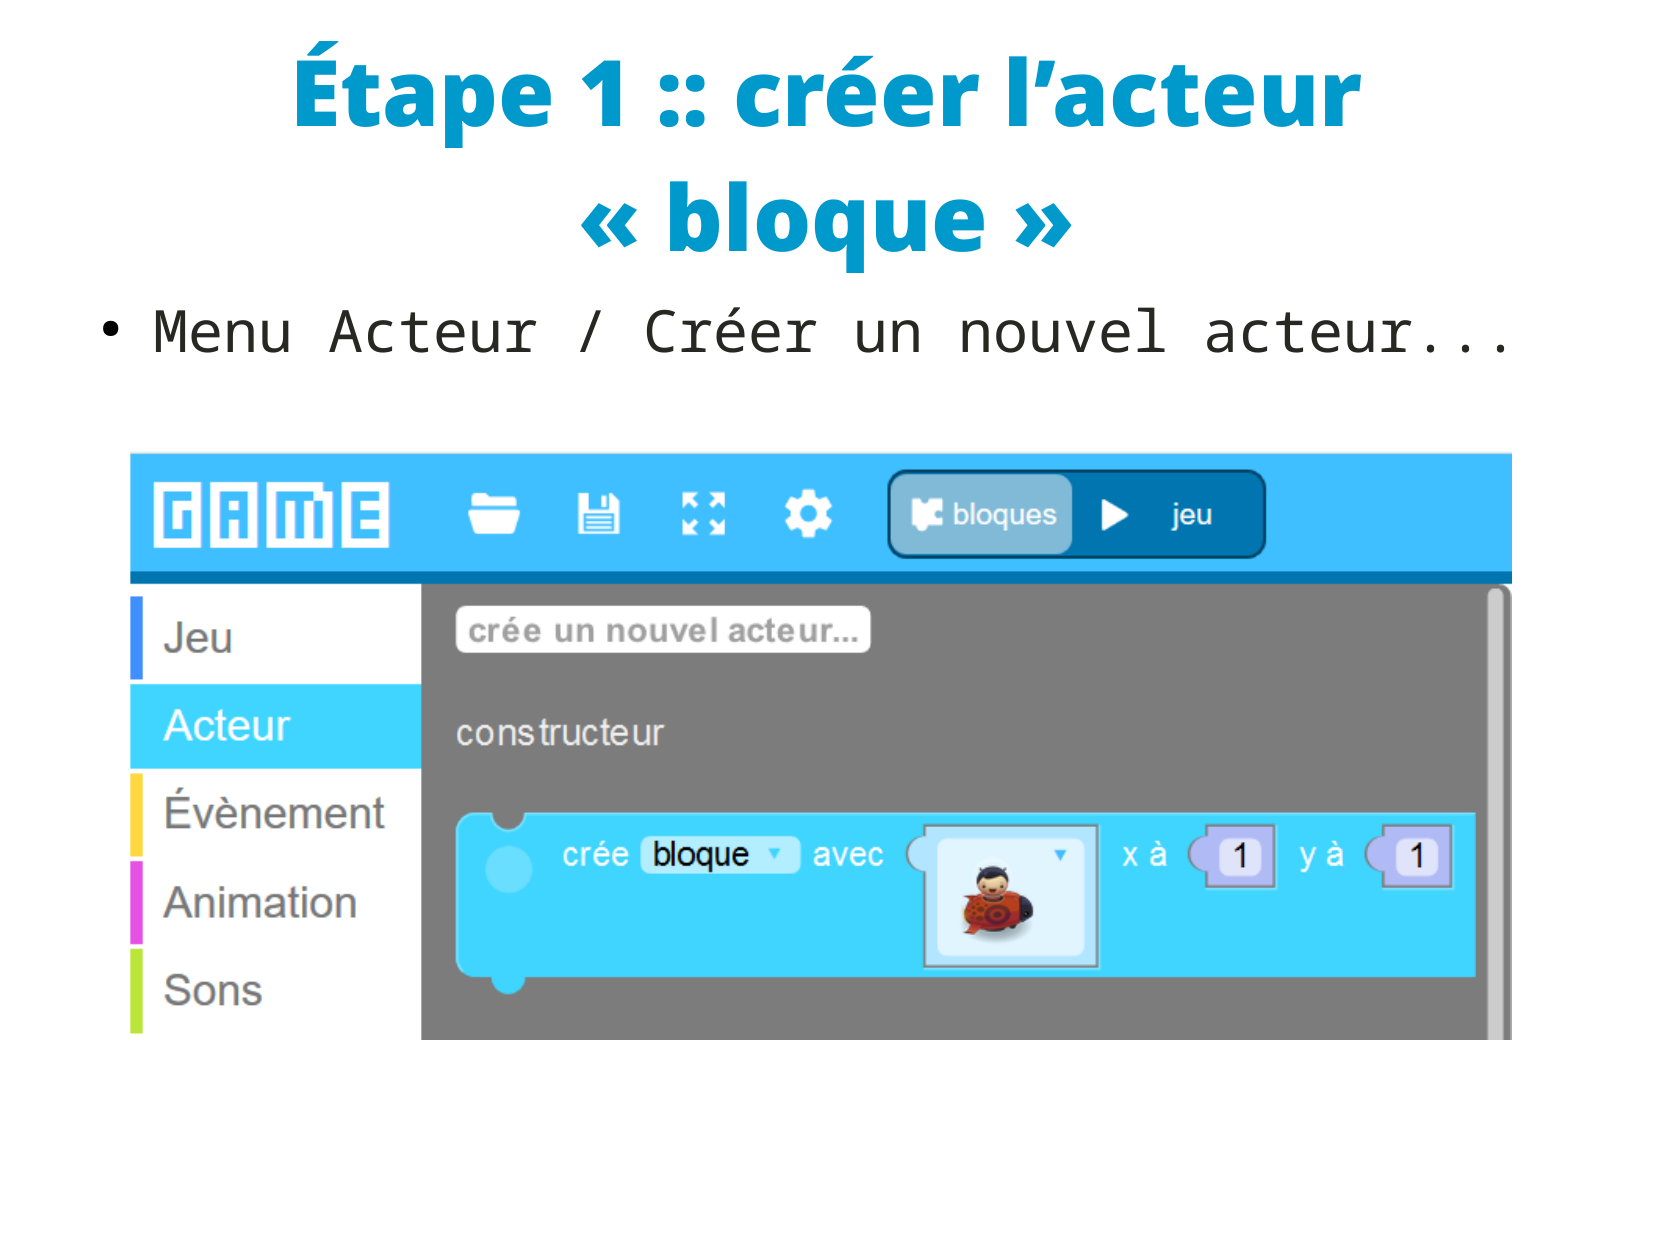

# Étape 1 :: créer l’acteur « bloque »
Menu Acteur / Créer un nouvel acteur...